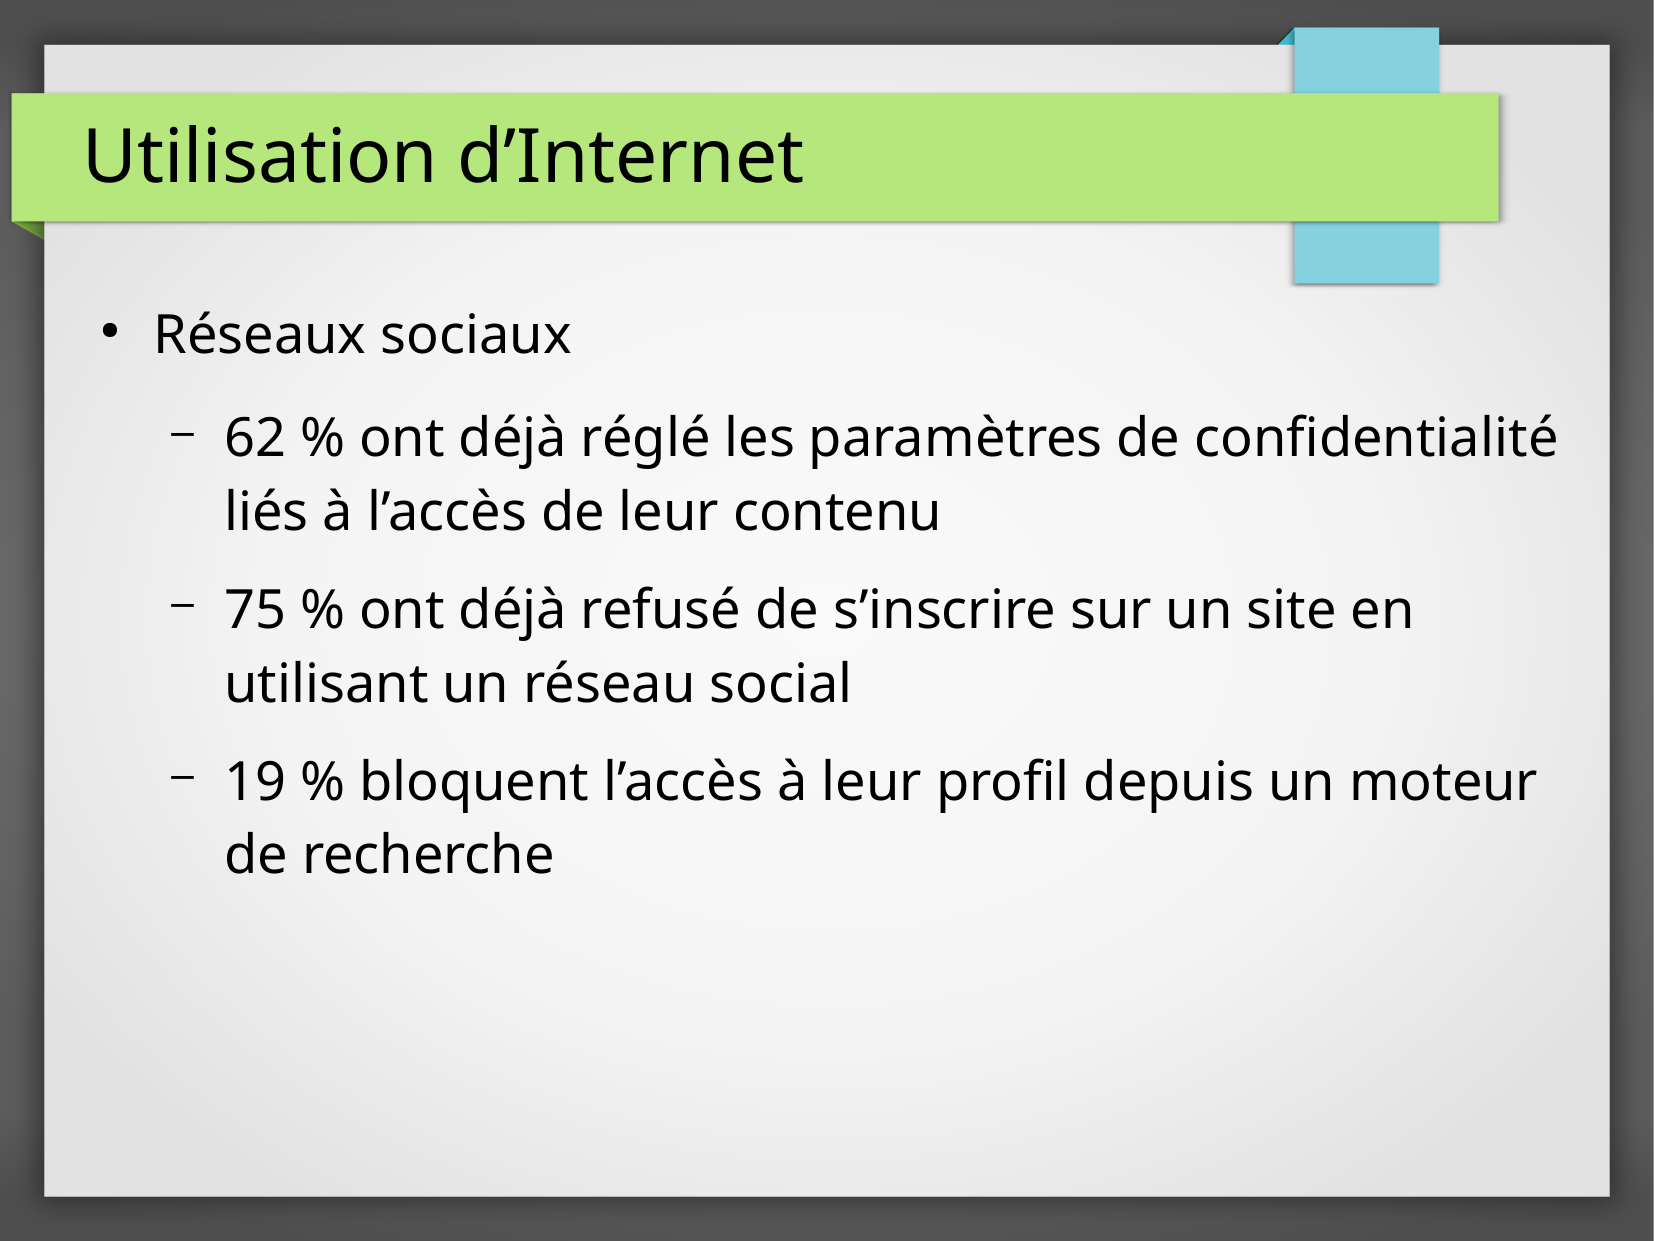

# Utilisation d’Internet
Réseaux sociaux
62 % ont déjà réglé les paramètres de confidentialité liés à l’accès de leur contenu
75 % ont déjà refusé de s’inscrire sur un site en utilisant un réseau social
19 % bloquent l’accès à leur profil depuis un moteur de recherche